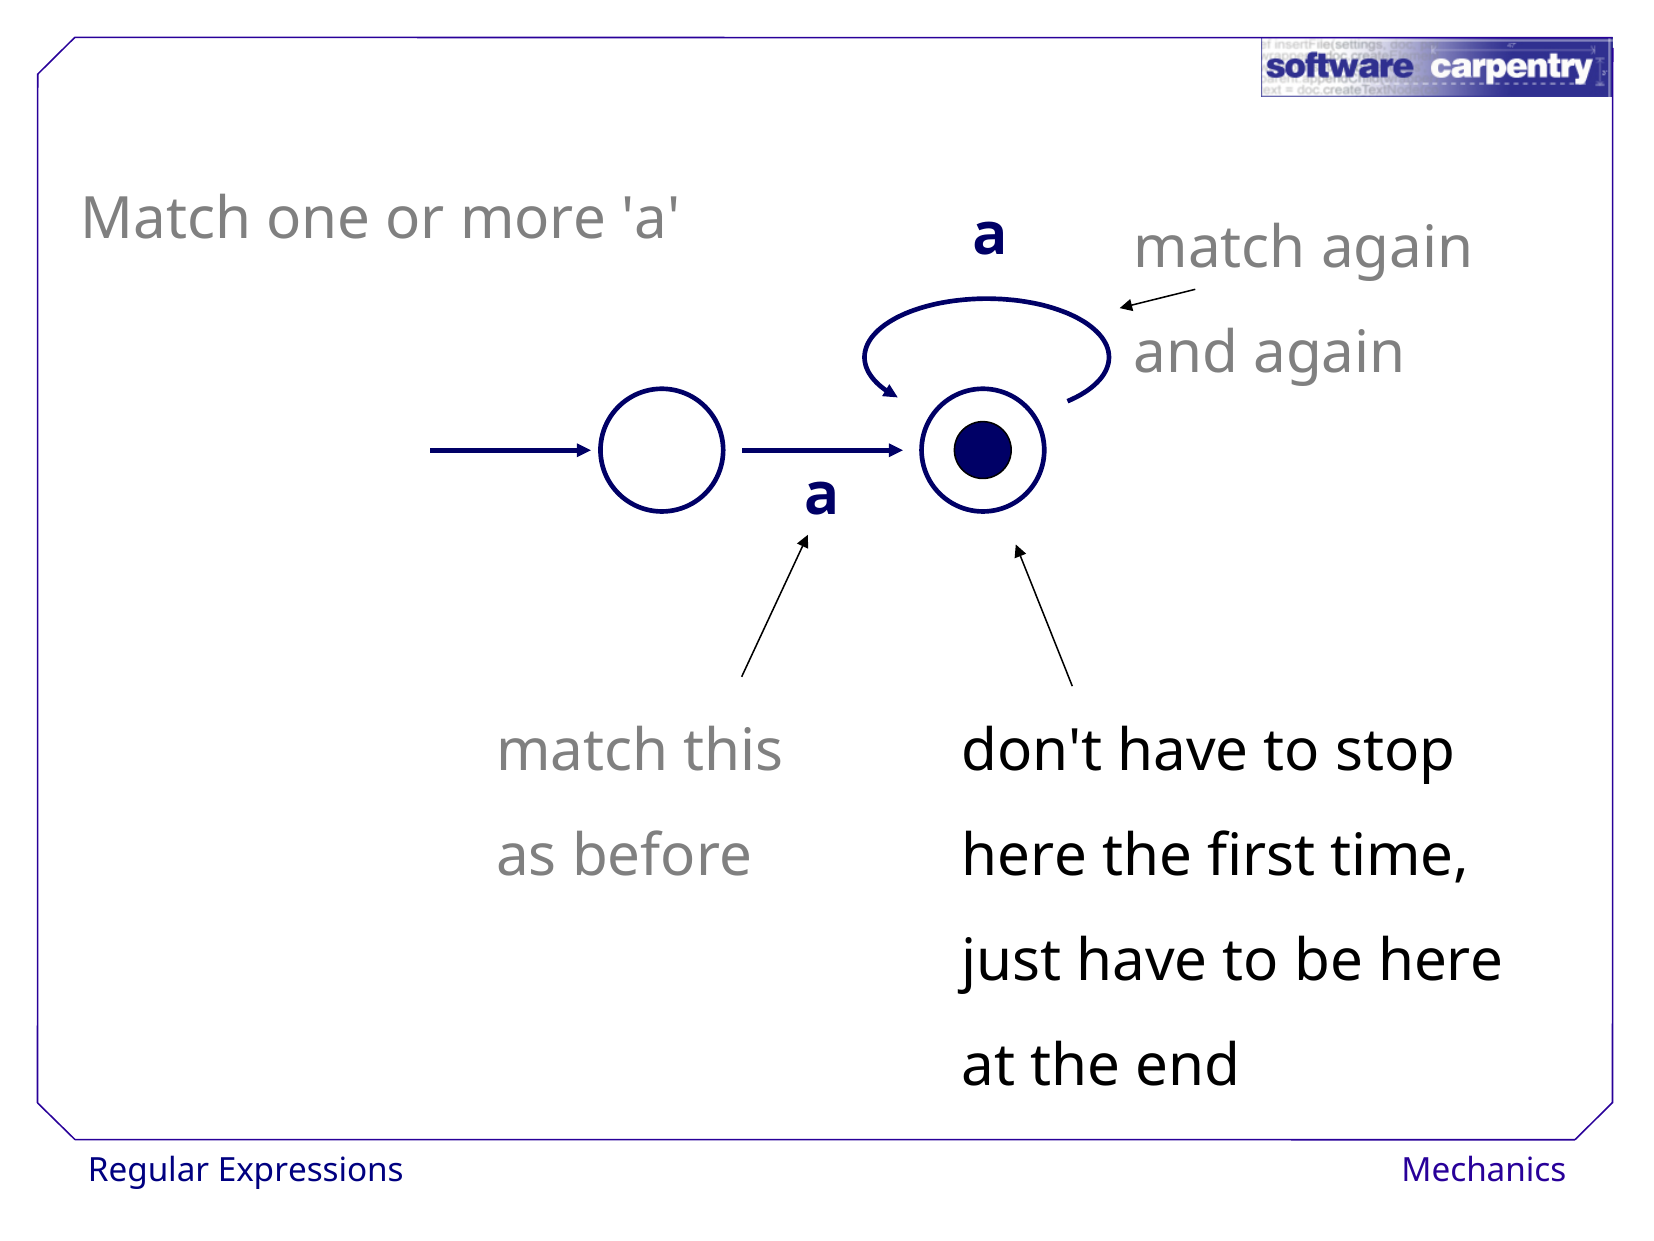

Match one or more 'a'
match again
and again
a
a
match this
as before
don't have to stop
here the first time,
just have to be here
at the end